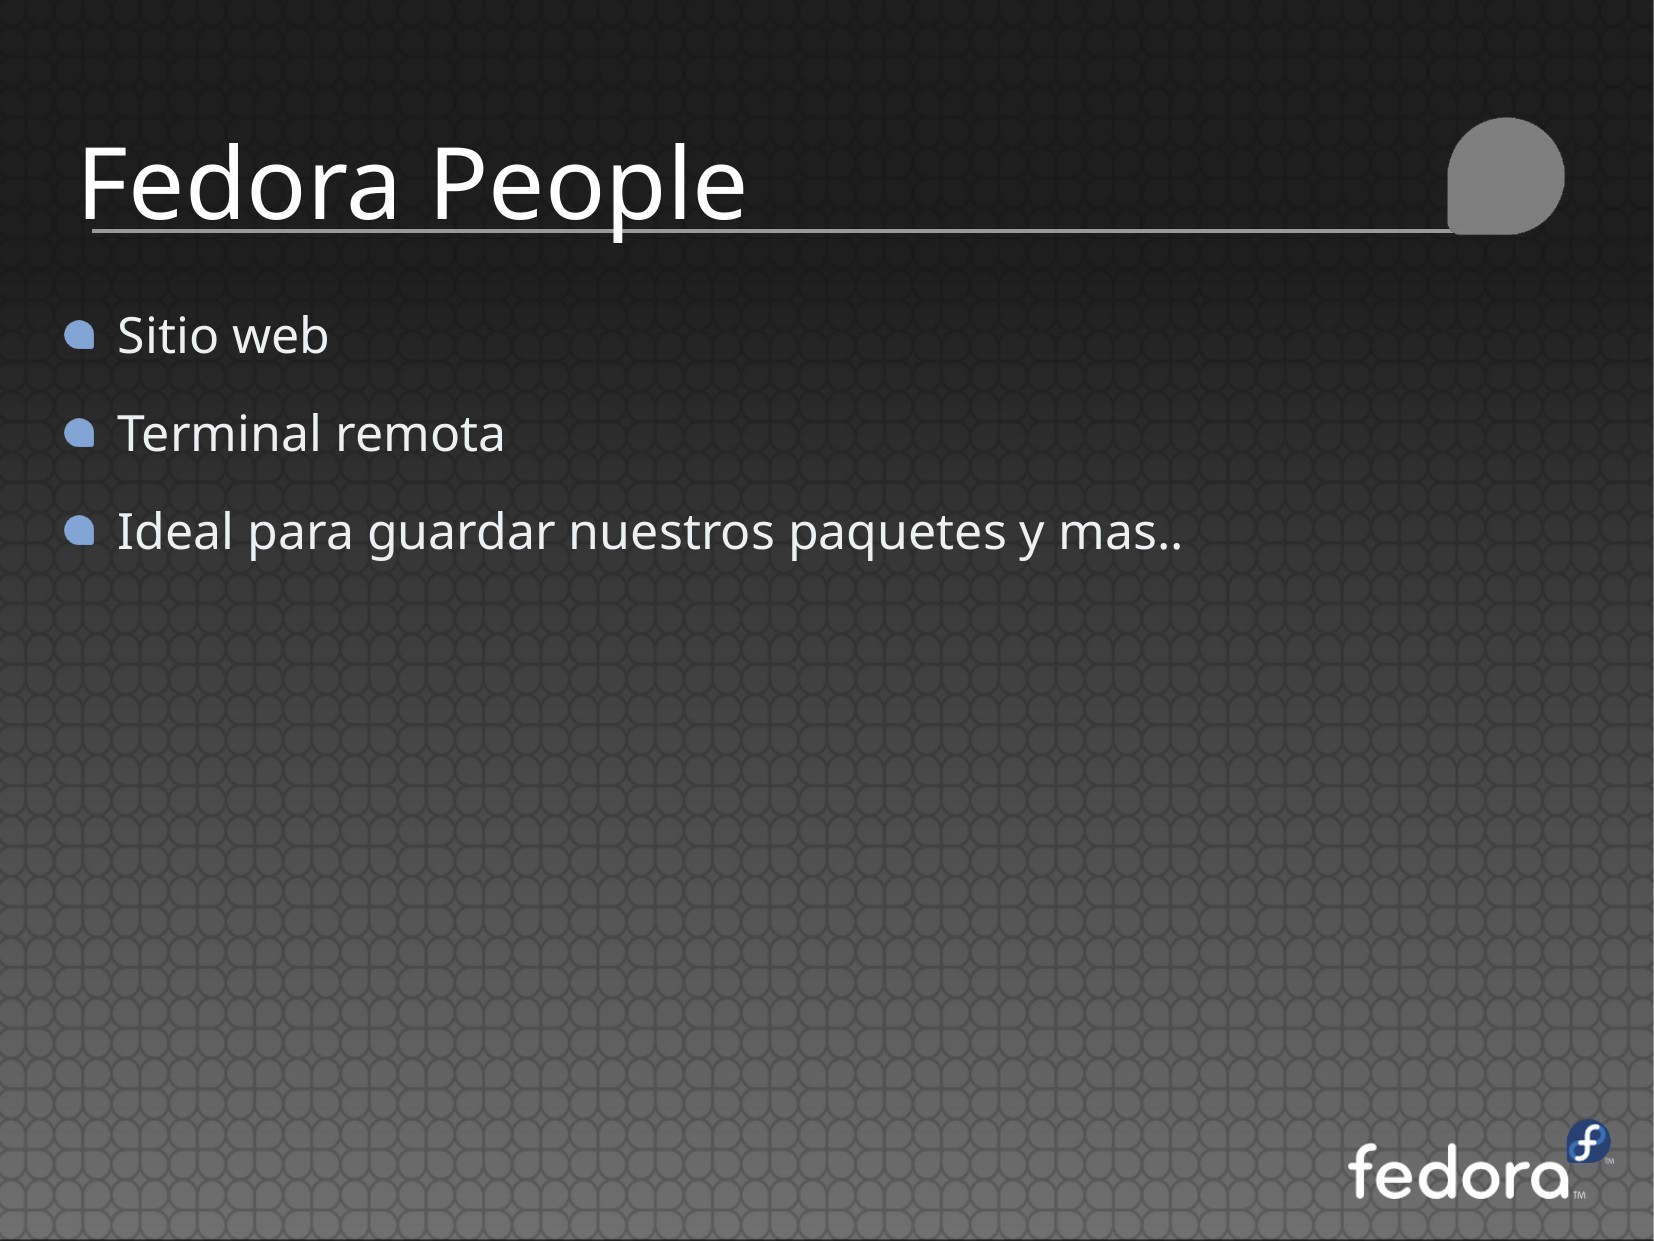

# Fedora People
Sitio web
Terminal remota
Ideal para guardar nuestros paquetes y mas..